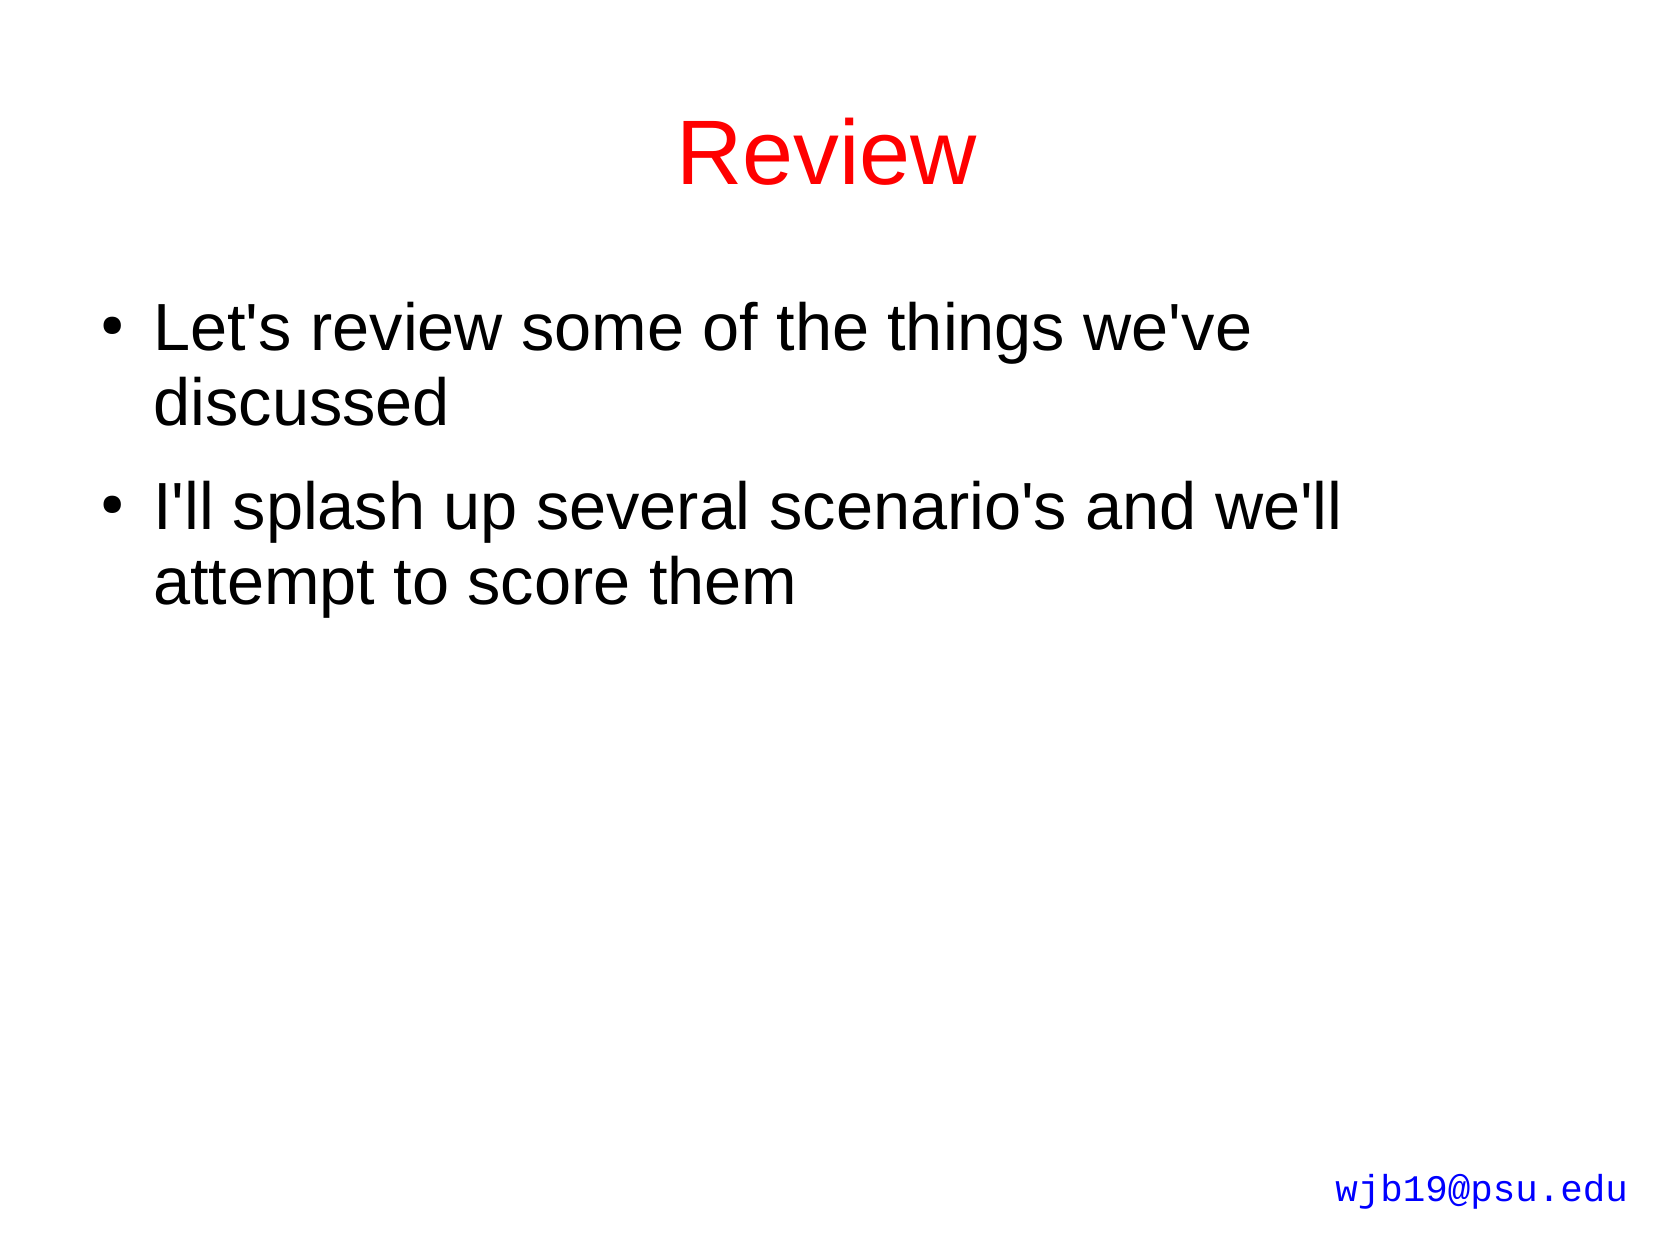

# Review
Let's review some of the things we've discussed
I'll splash up several scenario's and we'll attempt to score them
wjb19@psu.edu